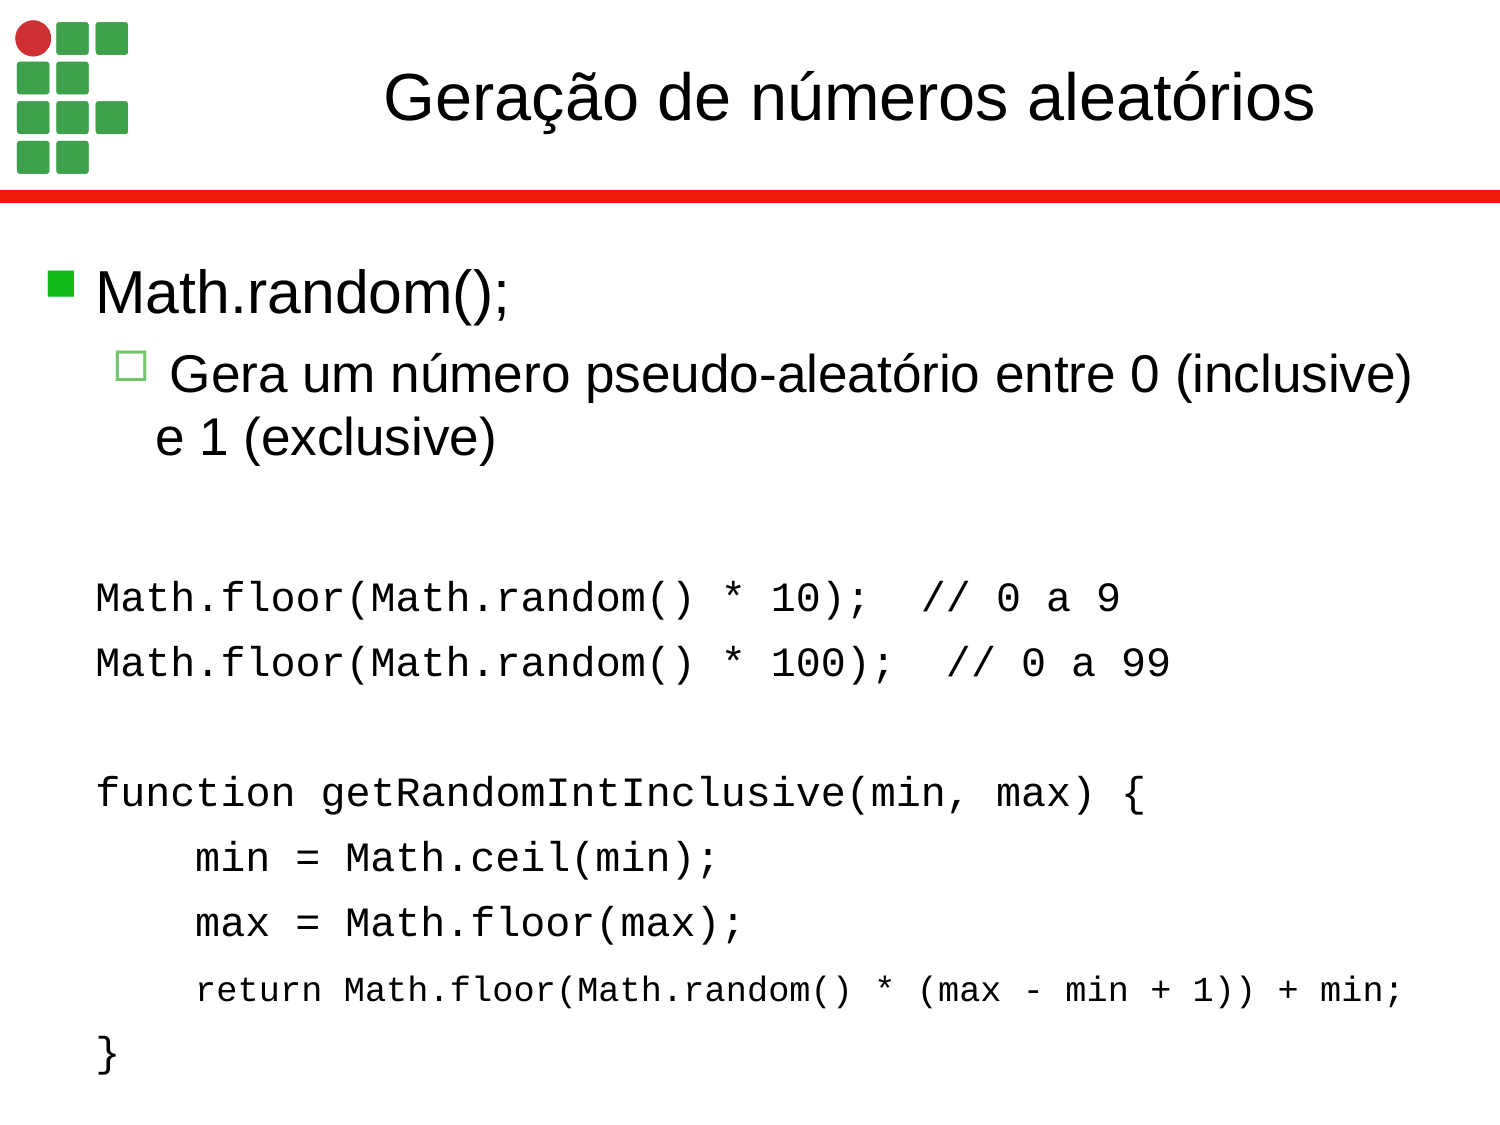

# Geração de números aleatórios
Math.random();
 Gera um número pseudo-aleatório entre 0 (inclusive) e 1 (exclusive)
Math.floor(Math.random() * 10); // 0 a 9
Math.floor(Math.random() * 100); // 0 a 99
function getRandomIntInclusive(min, max) {
 min = Math.ceil(min);
 max = Math.floor(max);
 return Math.floor(Math.random() * (max - min + 1)) + min;
}